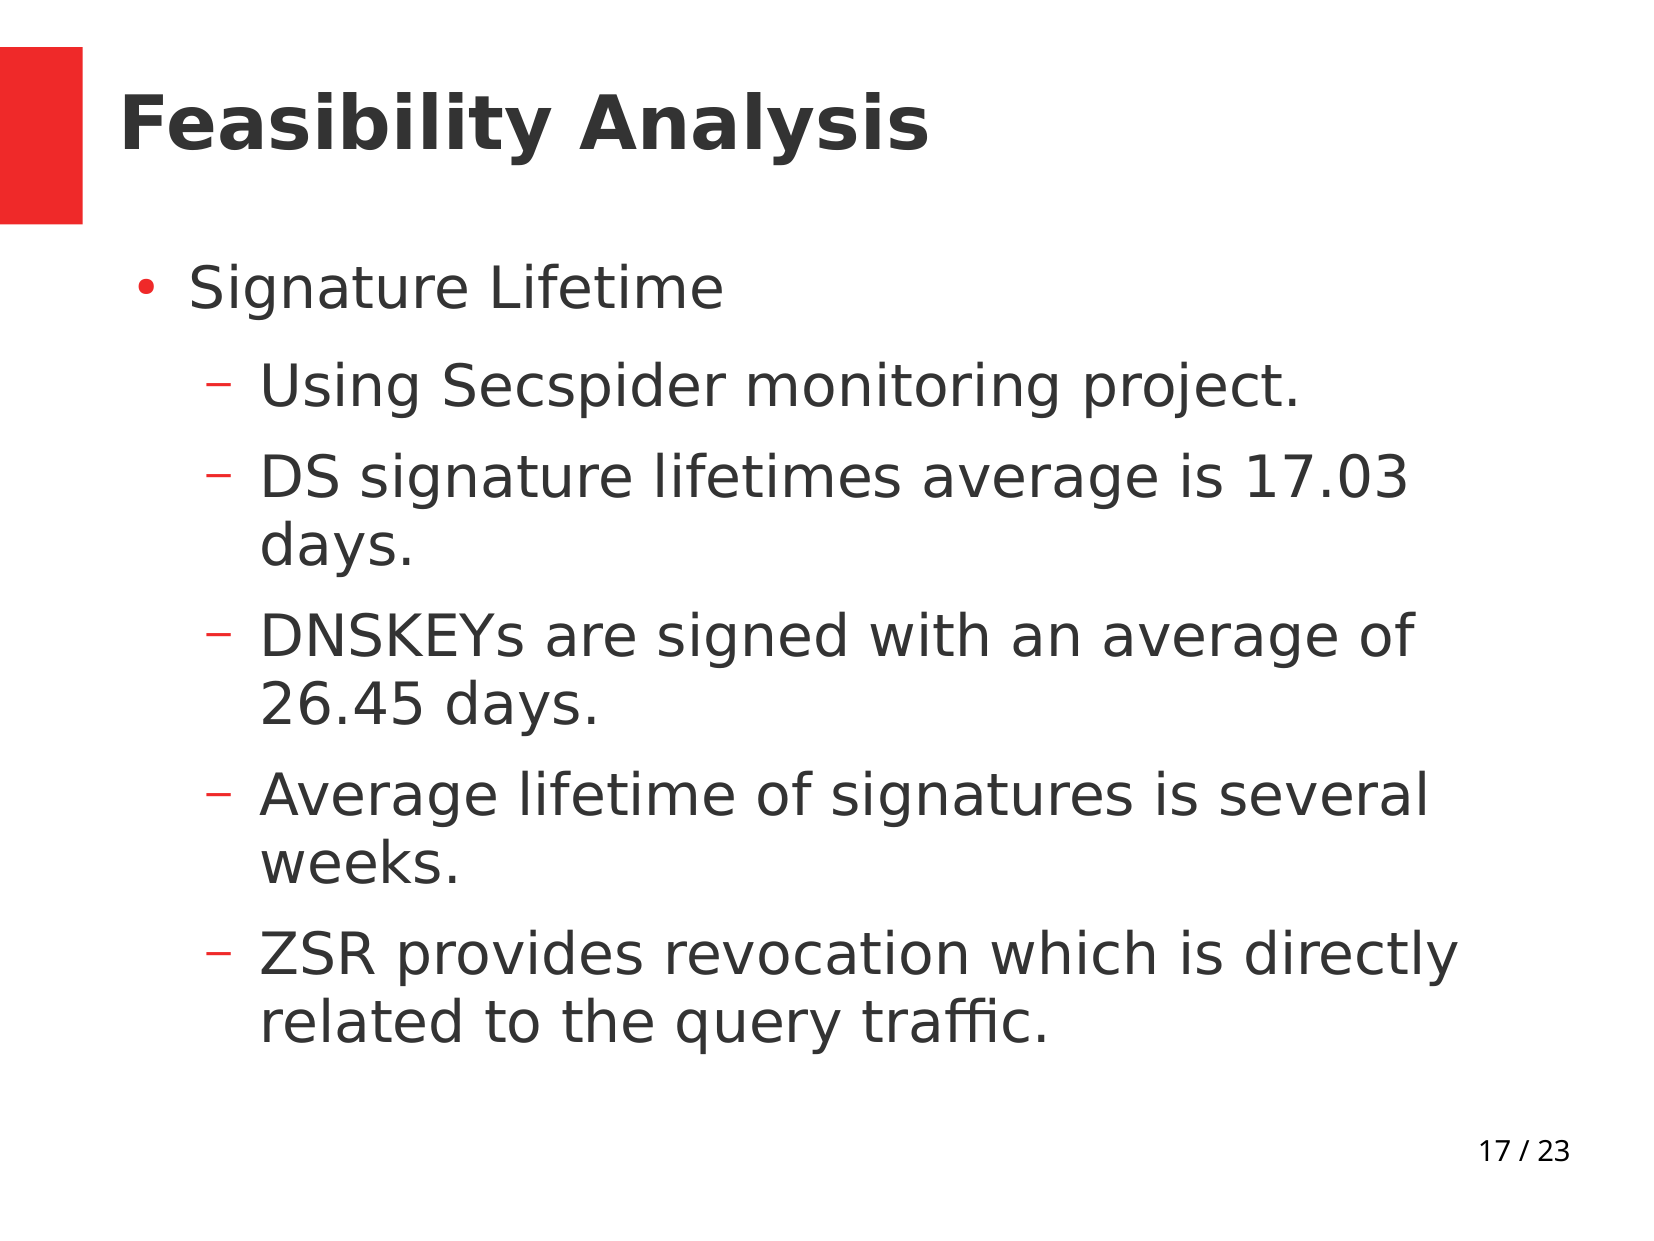

# Feasibility Analysis
Signature Lifetime
Using Secspider monitoring project.
DS signature lifetimes average is 17.03 days.
DNSKEYs are signed with an average of 26.45 days.
Average lifetime of signatures is several weeks.
ZSR provides revocation which is directly related to the query traffic.
17